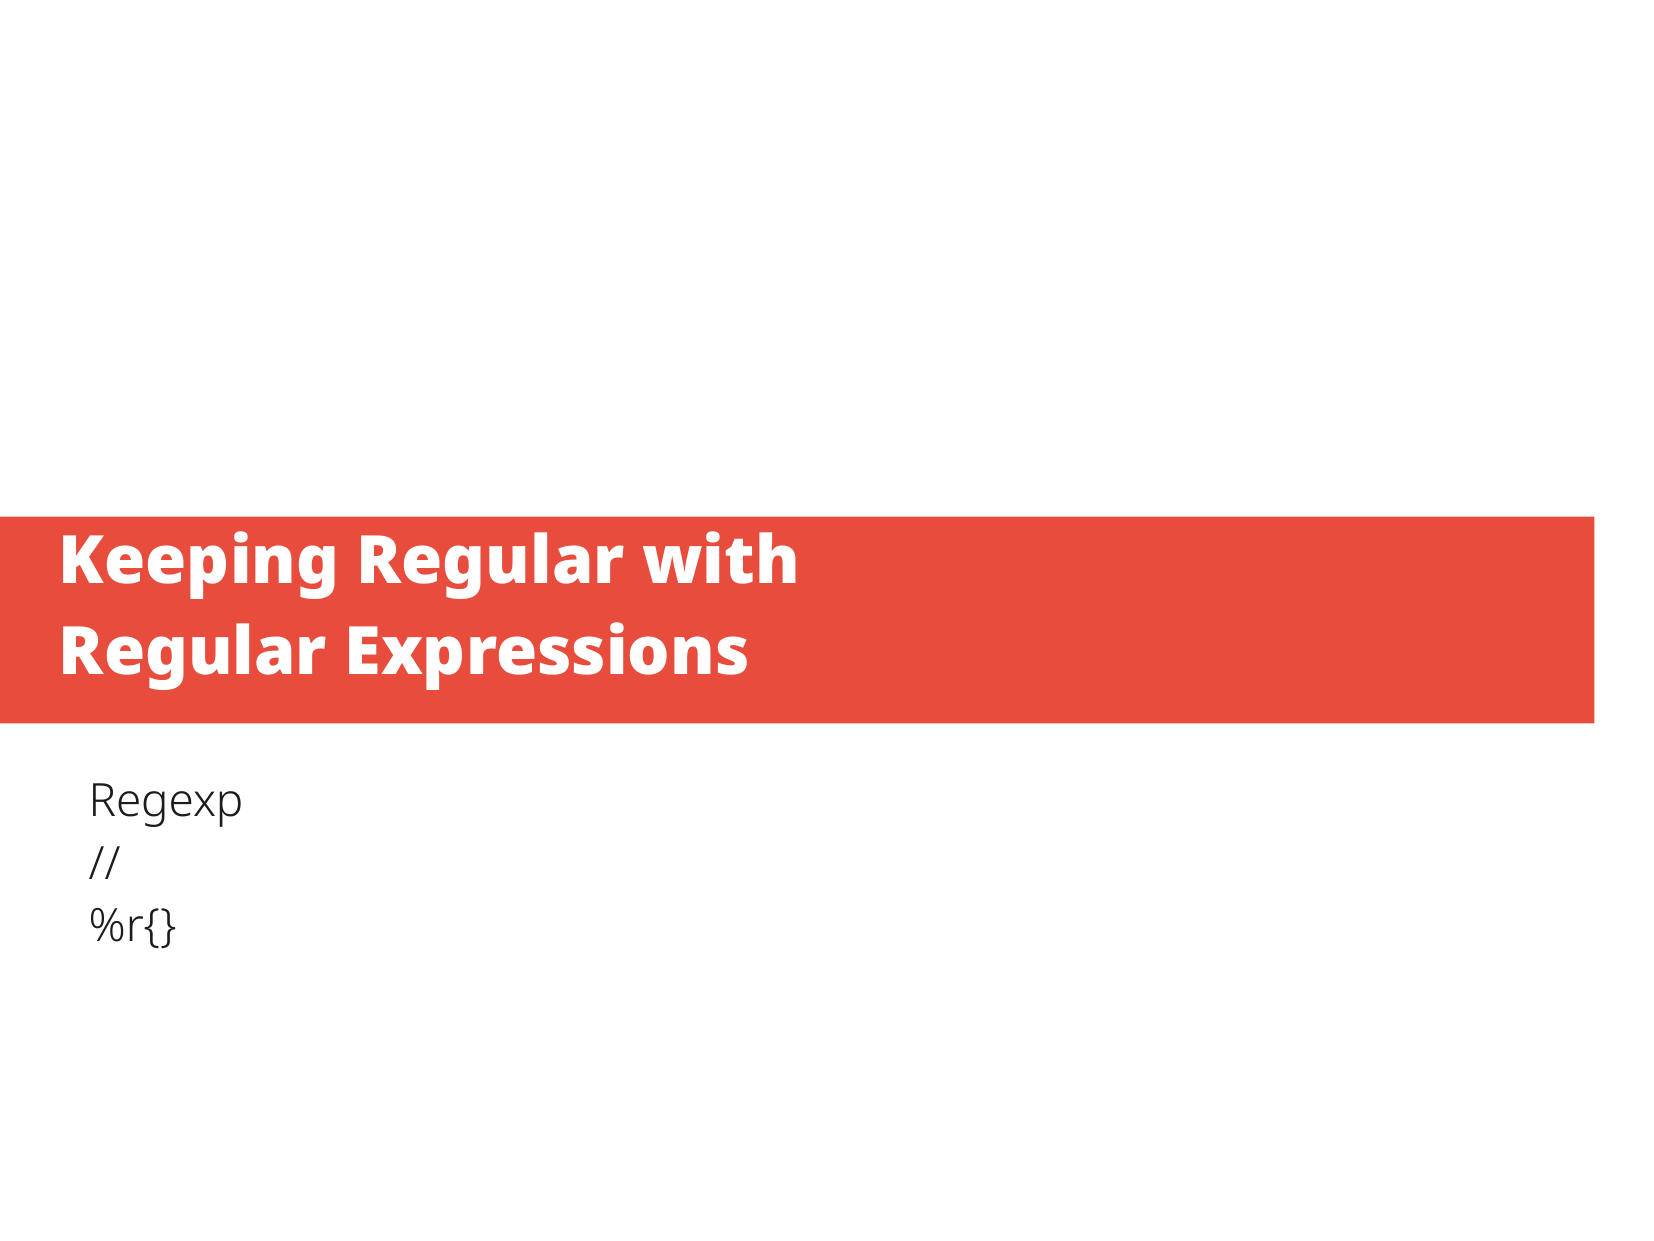

# Keeping Regular with Regular Expressions
Regexp
//
%r{}